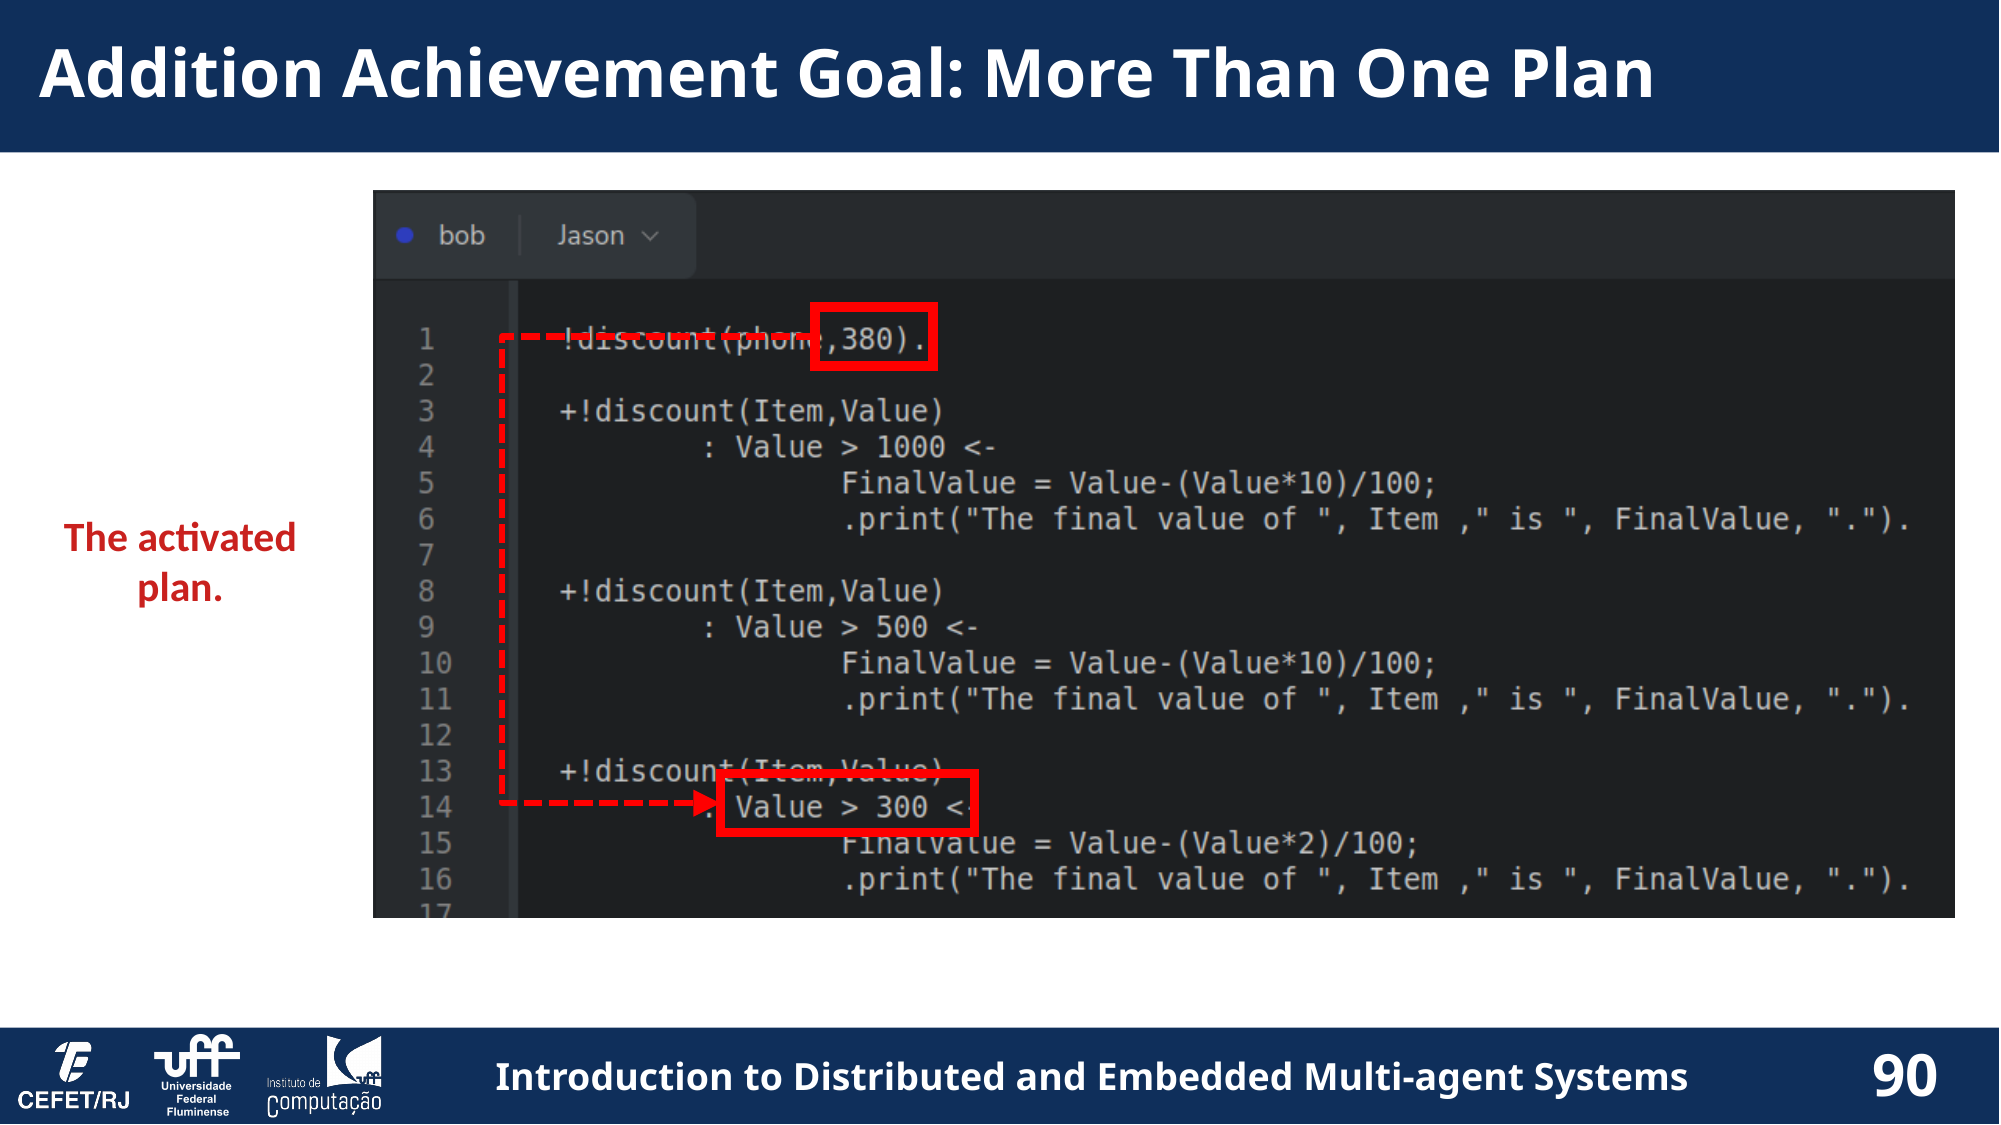

Addition Achievement Goal: More Than One Plan
The activated plan.